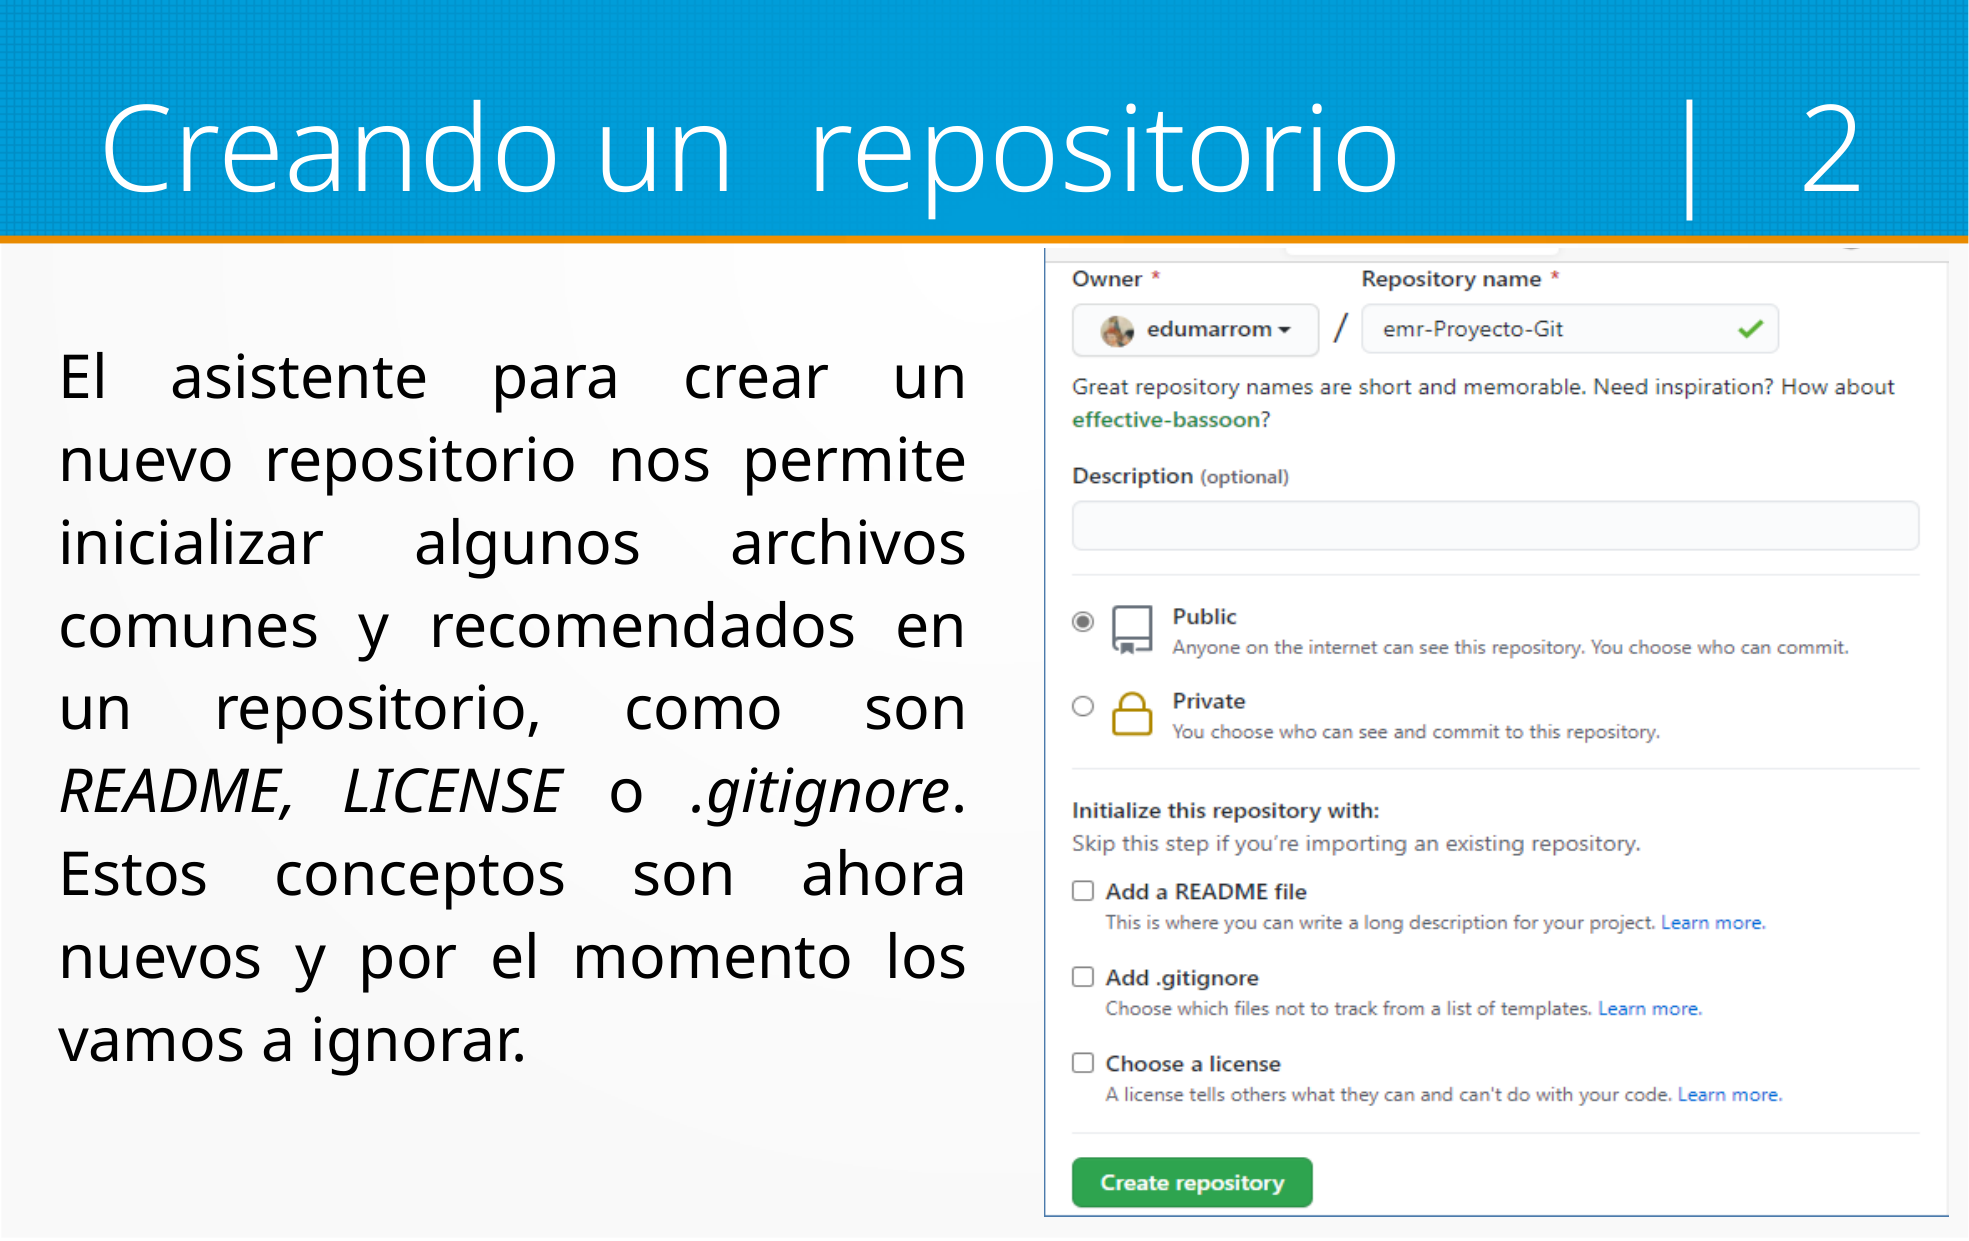

# Creando un 	repositorio				|		2
El asistente para crear un nuevo repositorio nos permite inicializar algunos archivos comunes y recomendados en un repositorio, como son README, LICENSE o .gitignore. Estos conceptos son ahora nuevos y por el momento los vamos a ignorar.